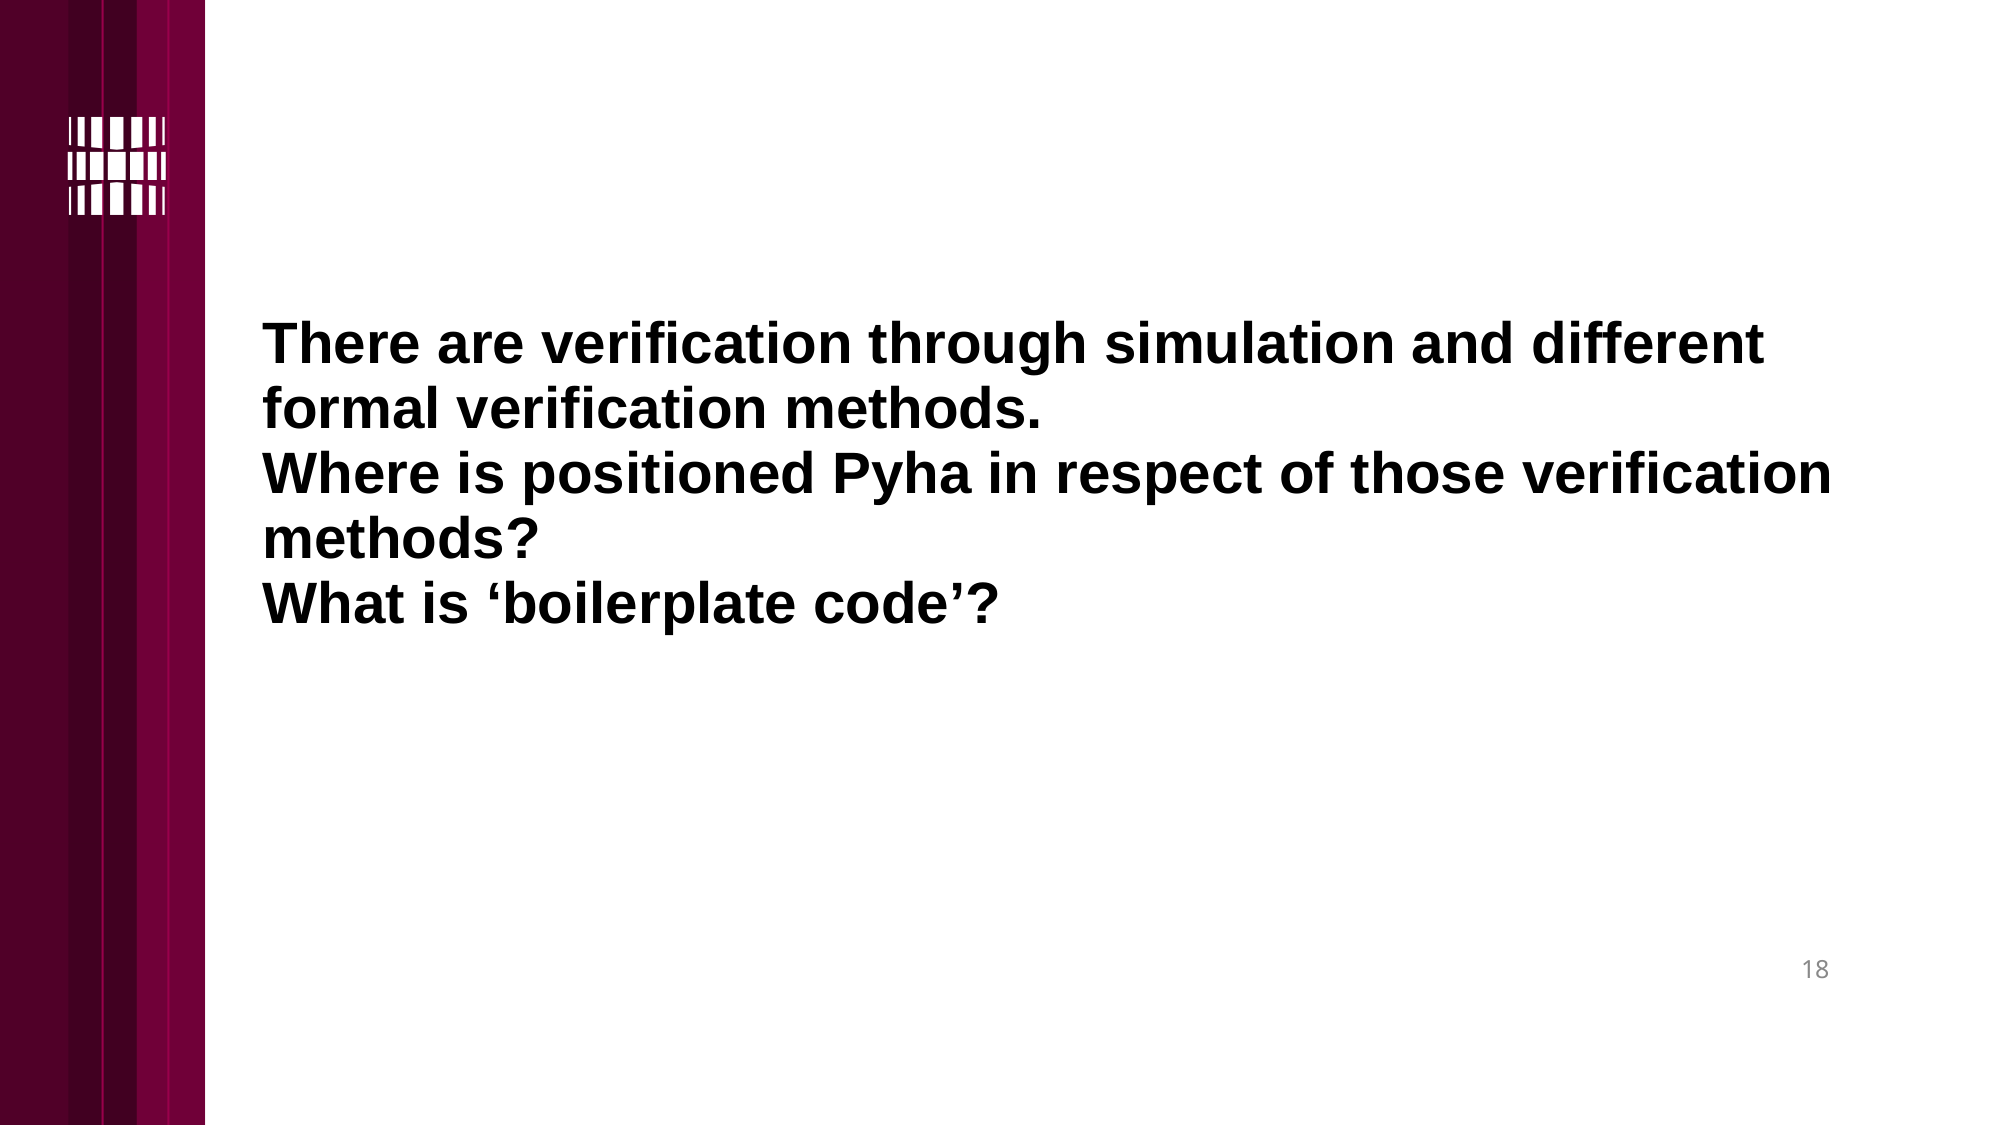

There are verification through simulation and different formal verification methods.
Where is positioned Pyha in respect of those verification methods?
What is ‘boilerplate code’?